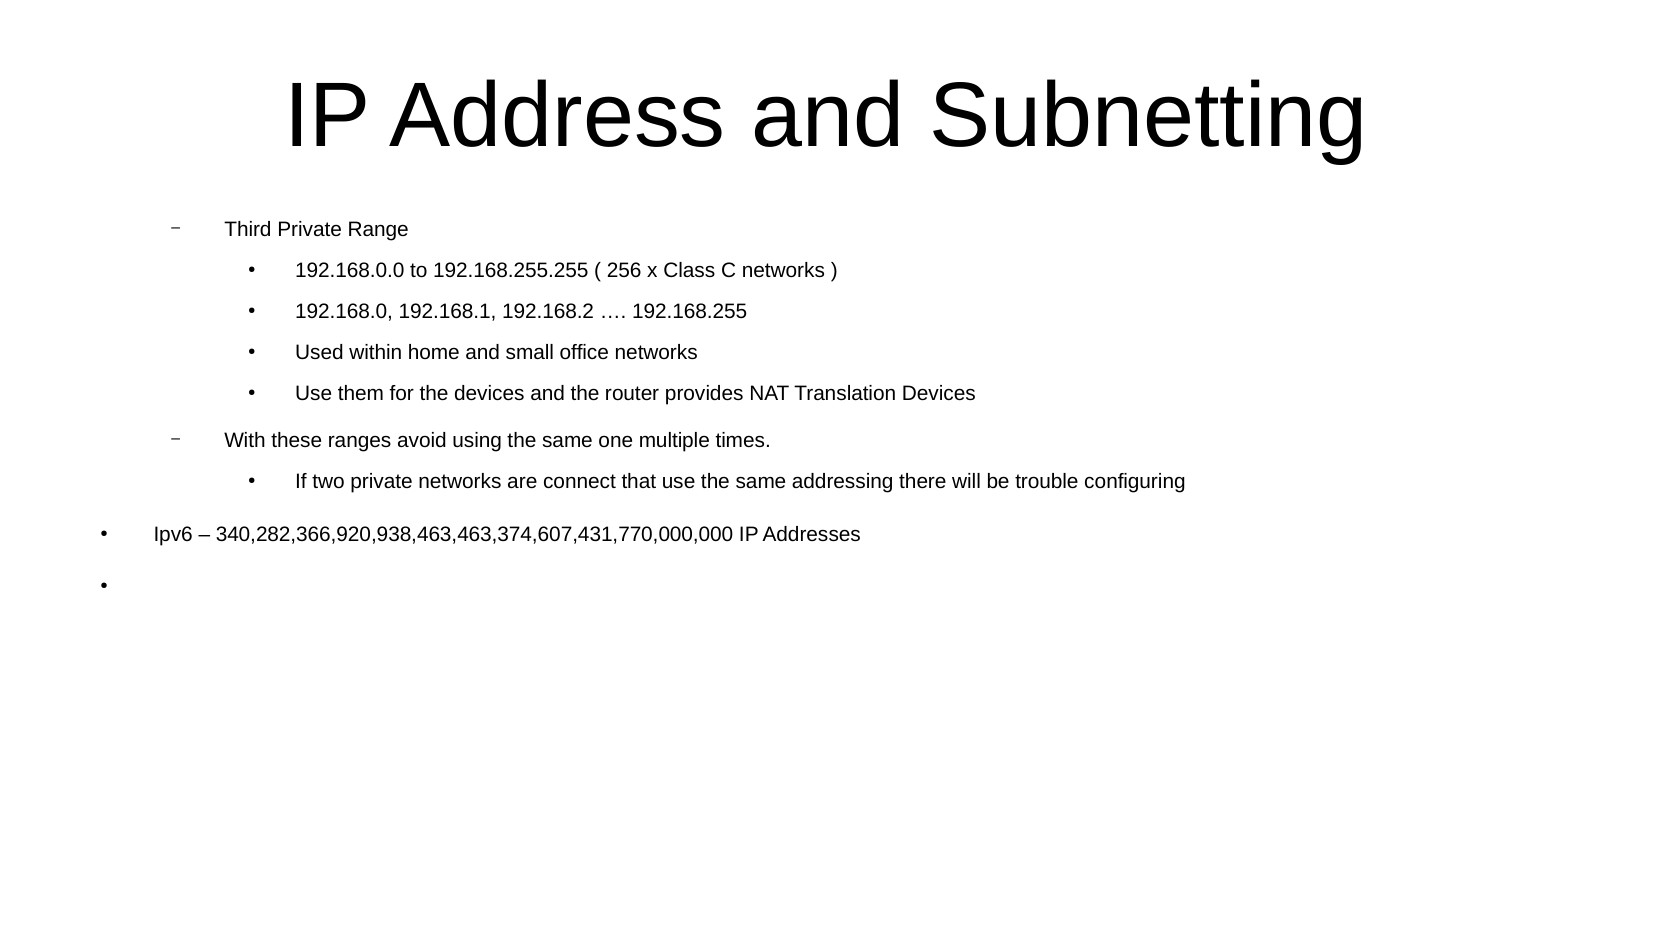

# IP Address and Subnetting
Third Private Range
192.168.0.0 to 192.168.255.255 ( 256 x Class C networks )
192.168.0, 192.168.1, 192.168.2 …. 192.168.255
Used within home and small office networks
Use them for the devices and the router provides NAT Translation Devices
With these ranges avoid using the same one multiple times.
If two private networks are connect that use the same addressing there will be trouble configuring
Ipv6 – 340,282,366,920,938,463,463,374,607,431,770,000,000 IP Addresses